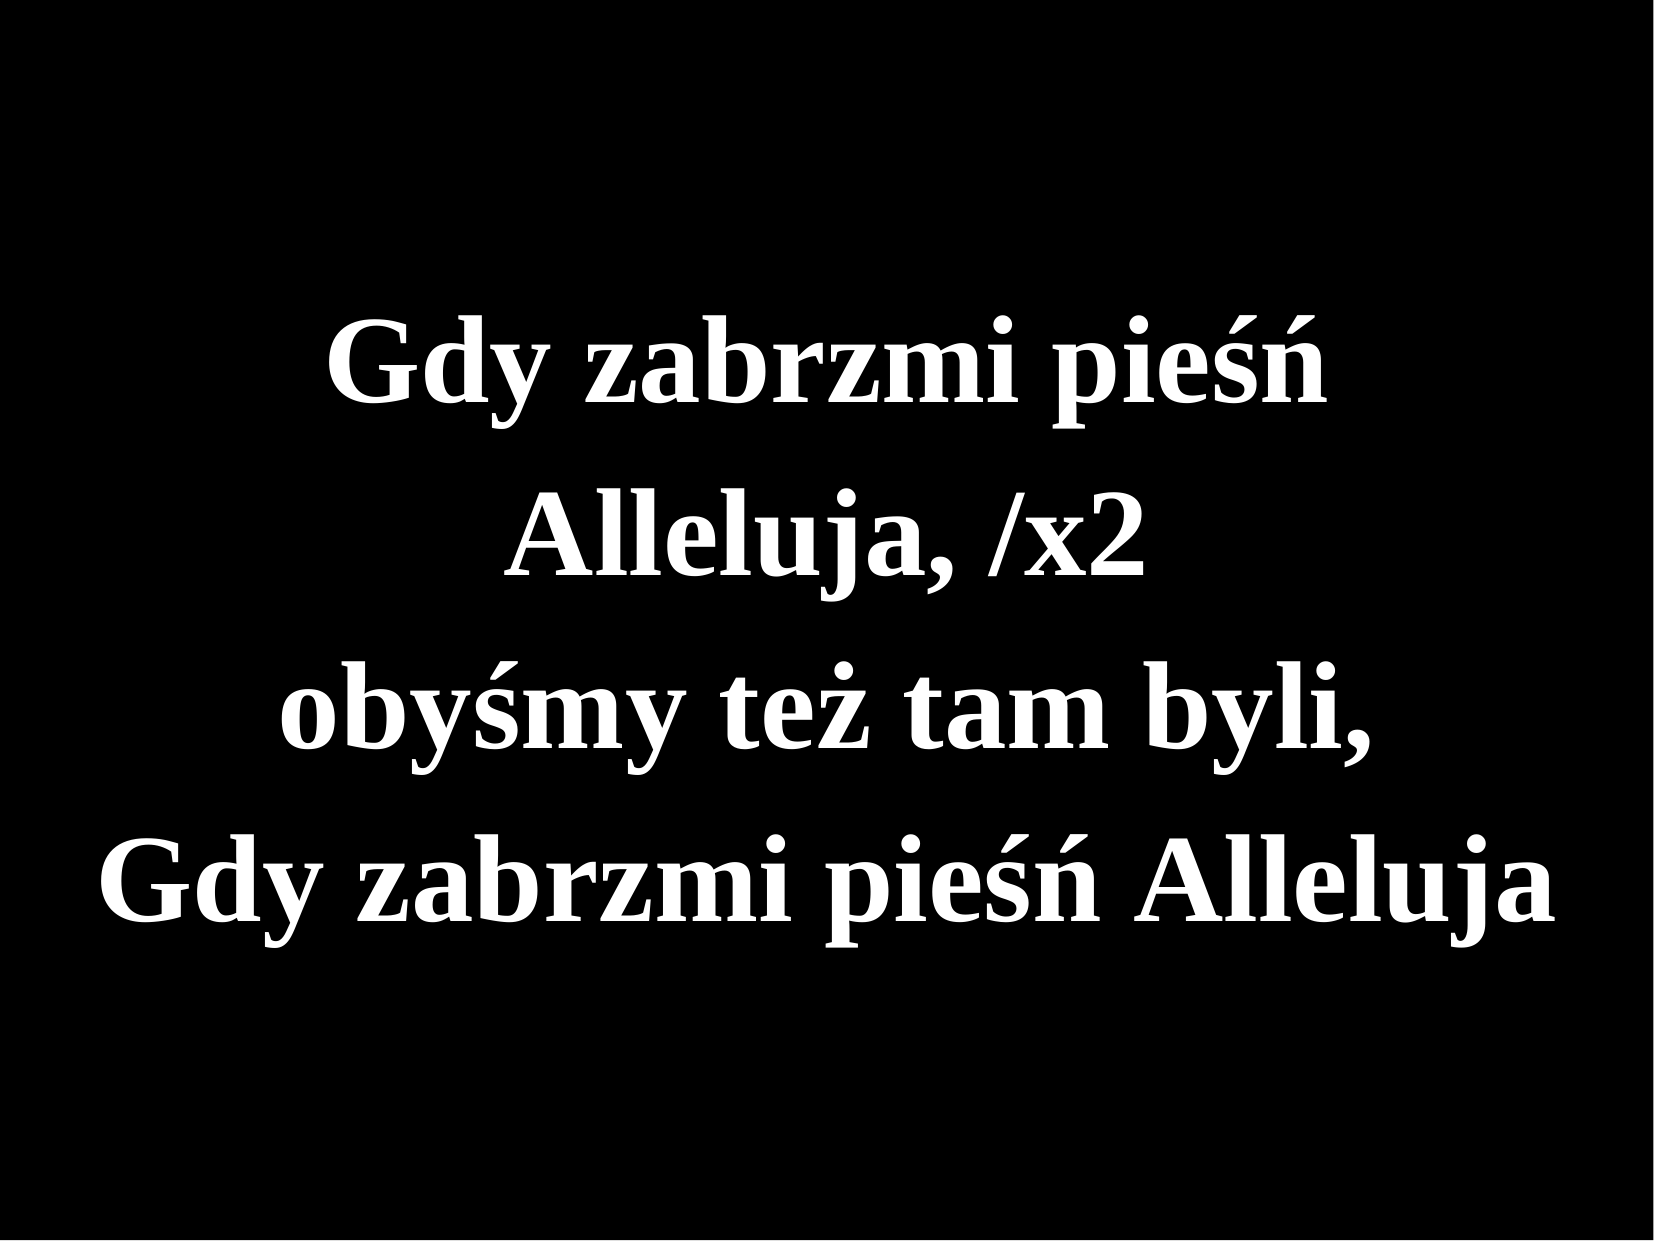

# Gdy zabrzmi pieśń ppp Alleluja, /x2 ppp obyśmy też tam byli, ppp Gdy zabrzmi pieśń Alleluja